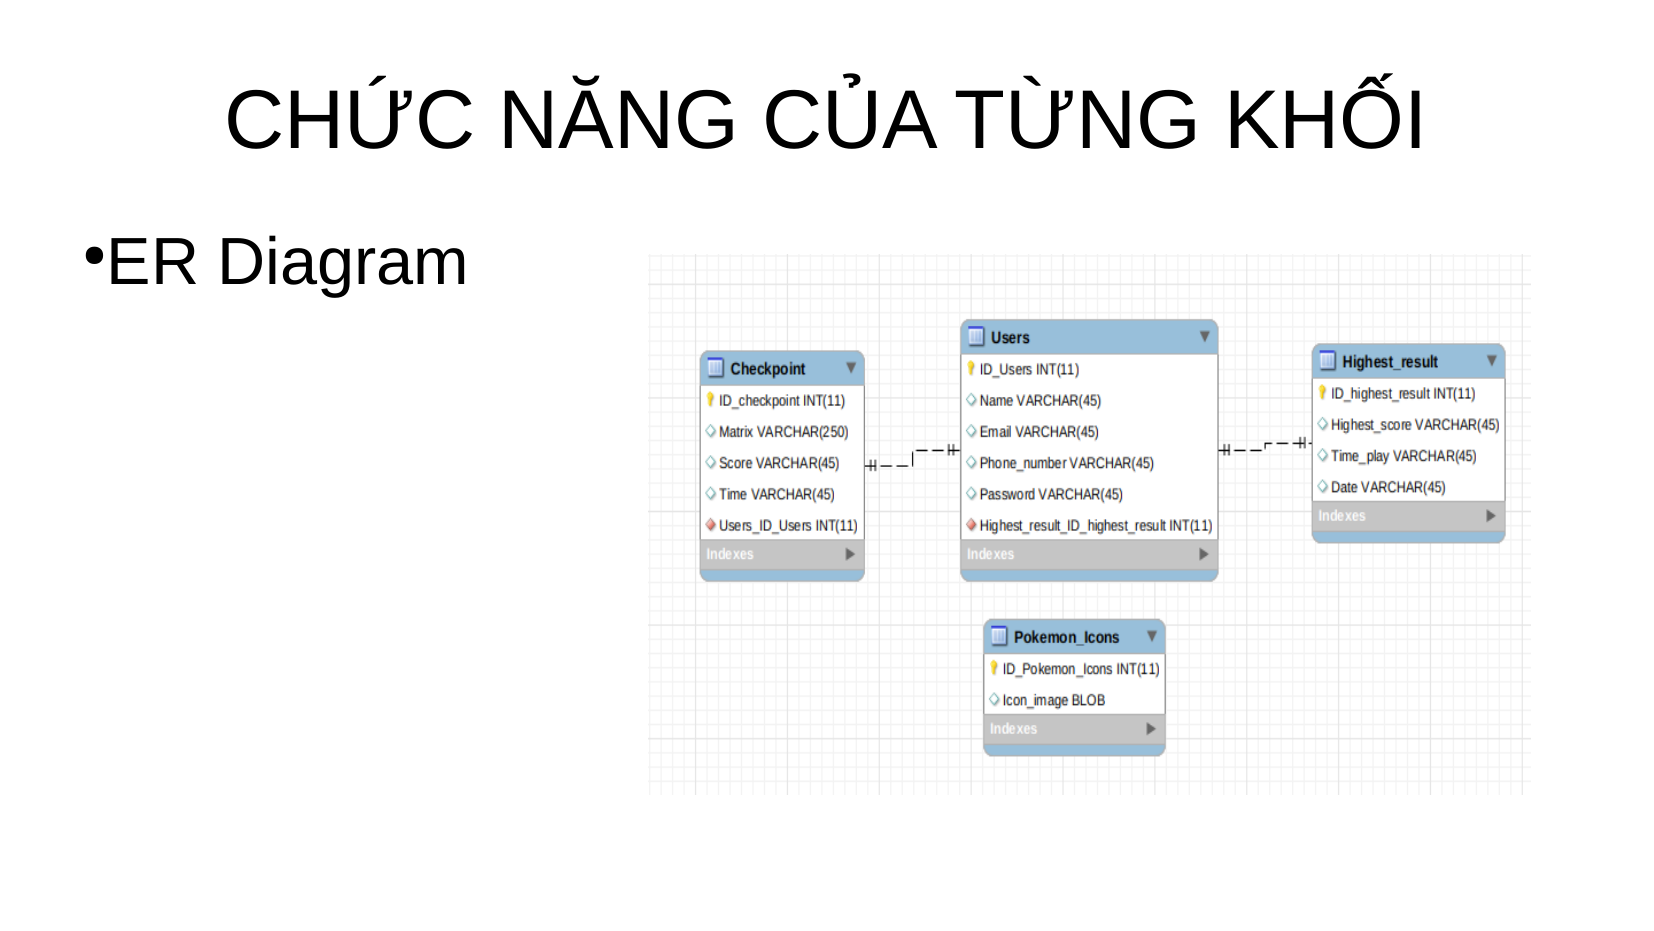

# CHỨC NĂNG CỦA TỪNG KHỐI
ER Diagram